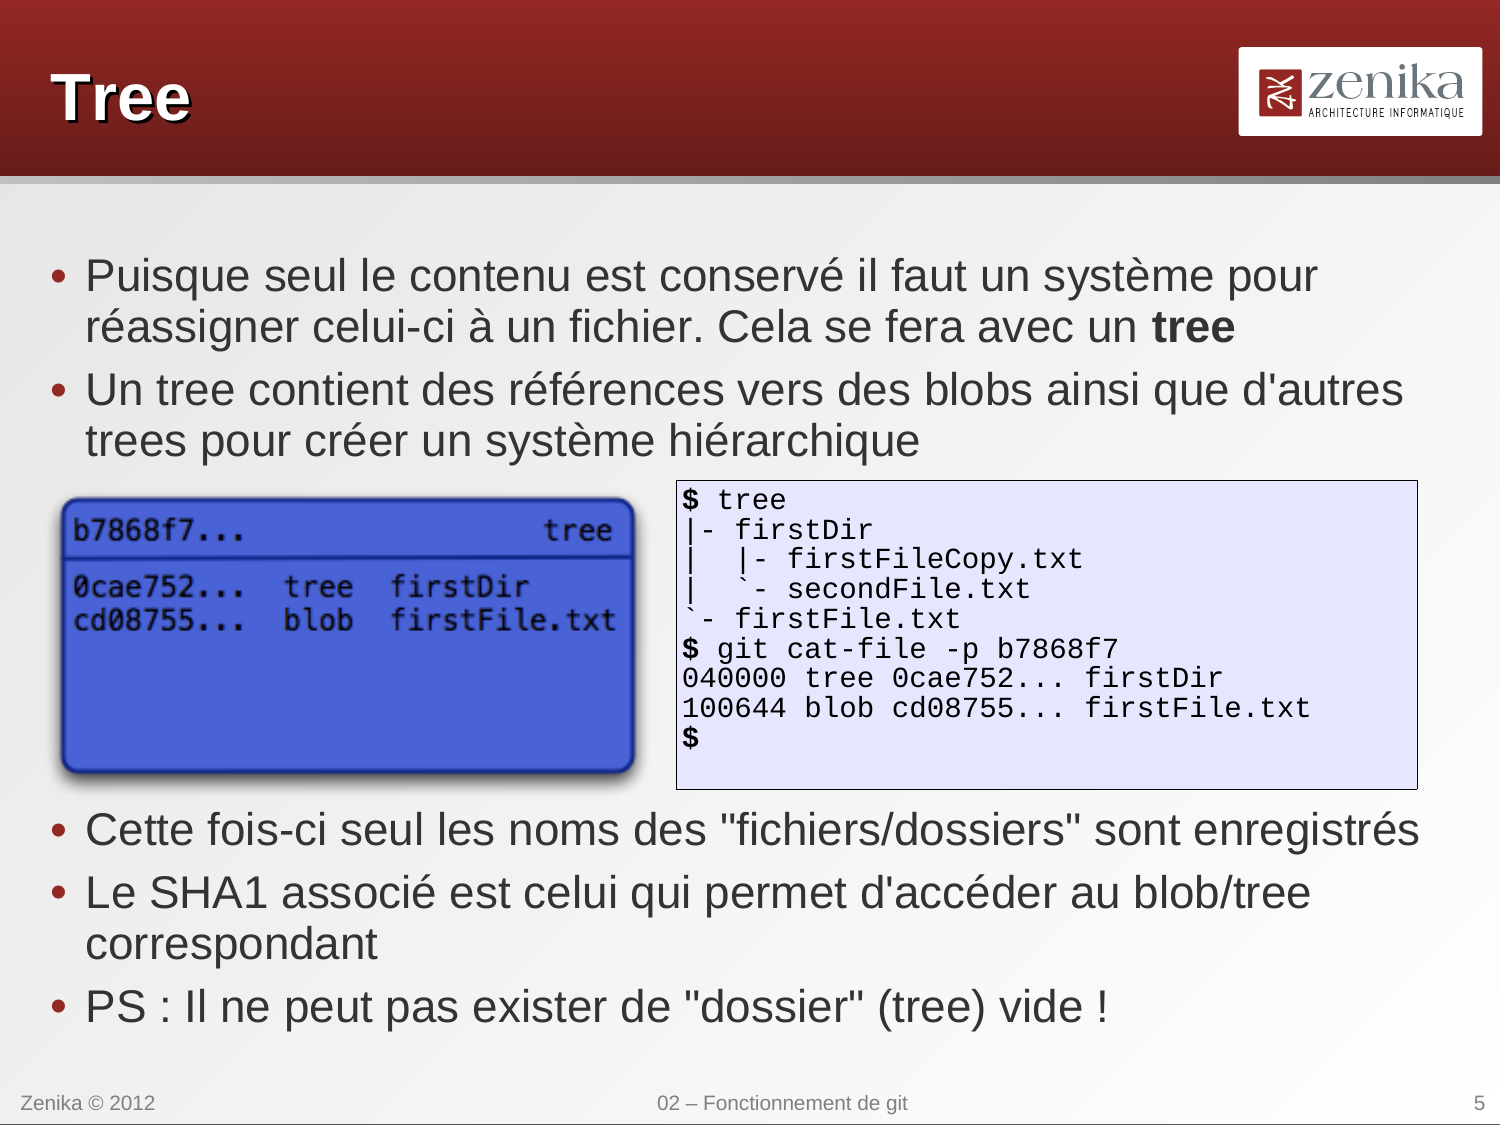

# Tree
Puisque seul le contenu est conservé il faut un système pour réassigner celui-ci à un fichier. Cela se fera avec un tree
Un tree contient des références vers des blobs ainsi que d'autres trees pour créer un système hiérarchique
Cette fois-ci seul les noms des "fichiers/dossiers" sont enregistrés
Le SHA1 associé est celui qui permet d'accéder au blob/tree correspondant
PS : Il ne peut pas exister de "dossier" (tree) vide !
| $ tree |- firstDir | |- firstFileCopy.txt | `- secondFile.txt `- firstFile.txt $ git cat-file -p b7868f7 040000 tree 0cae752... firstDir 100644 blob cd08755... firstFile.txt $ |
| --- |